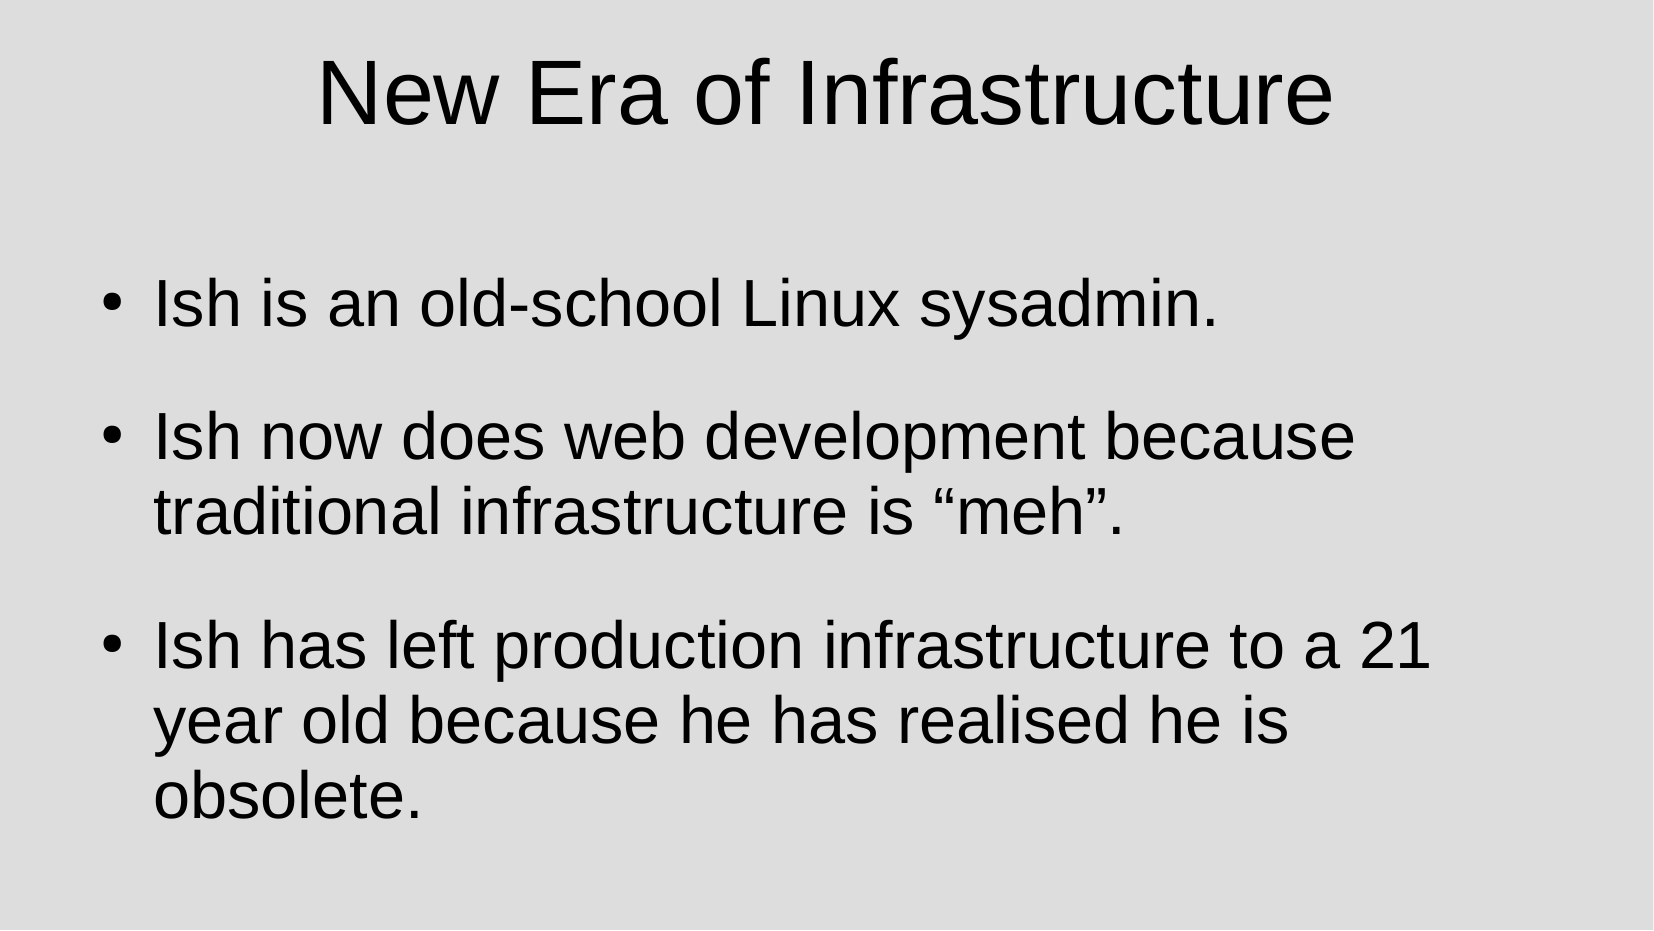

# New Era of Infrastructure
Ish is an old-school Linux sysadmin.
Ish now does web development because traditional infrastructure is “meh”.
Ish has left production infrastructure to a 21 year old because he has realised he is obsolete.